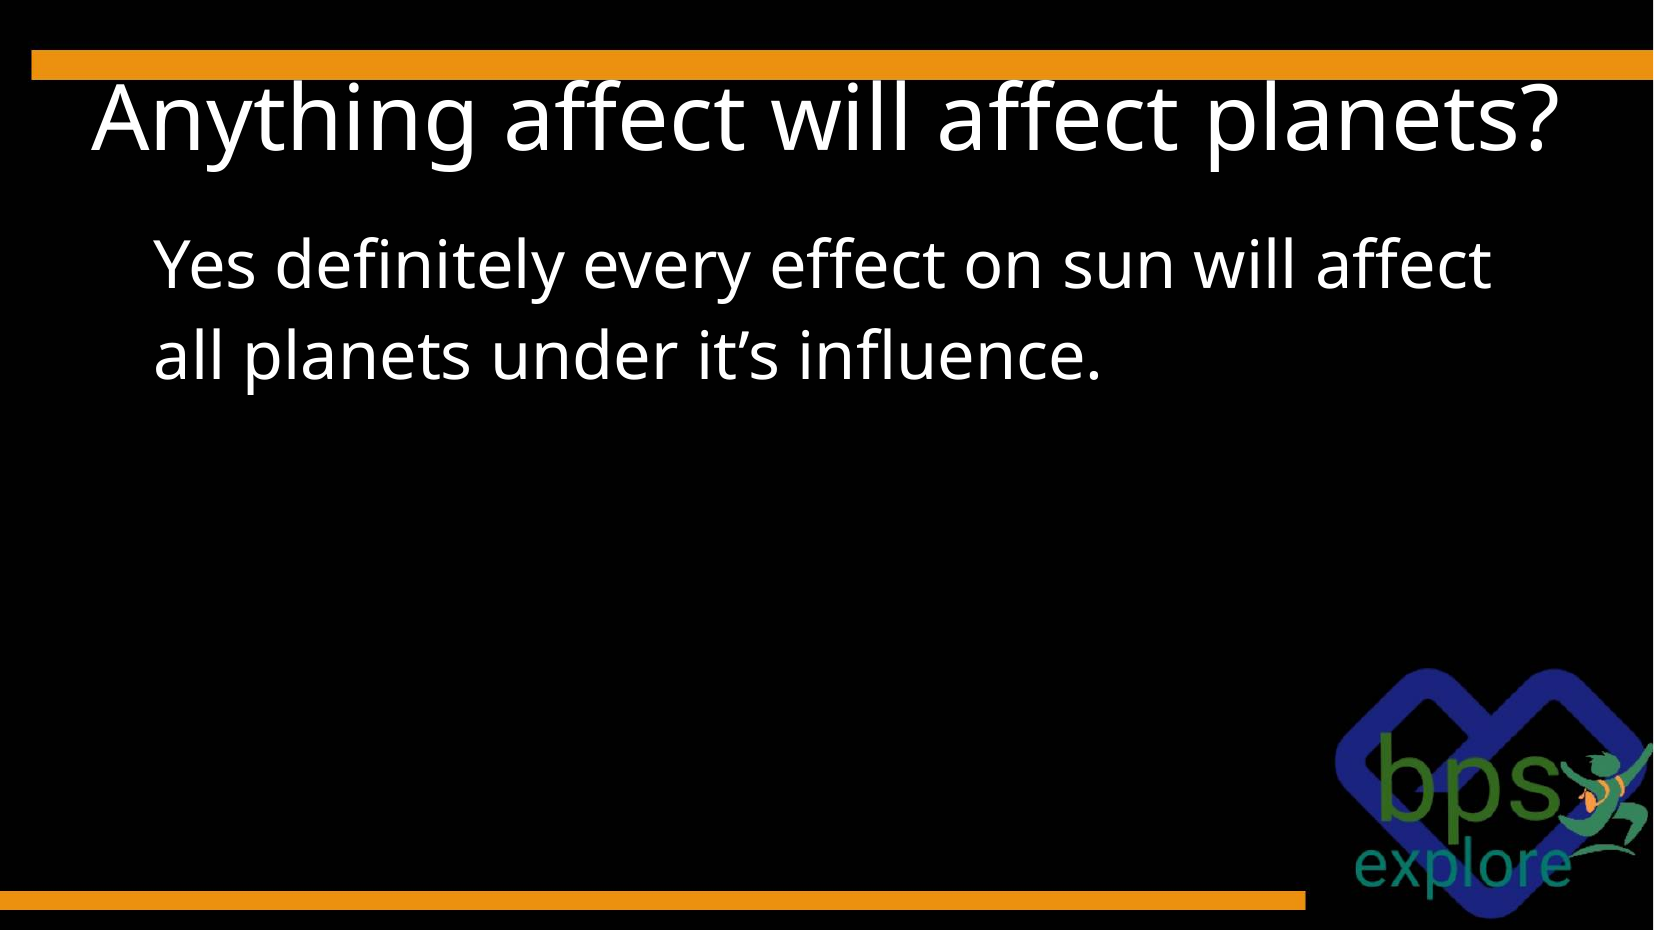

# Anything affect will affect planets?
Yes definitely every effect on sun will affect all planets under it’s influence.